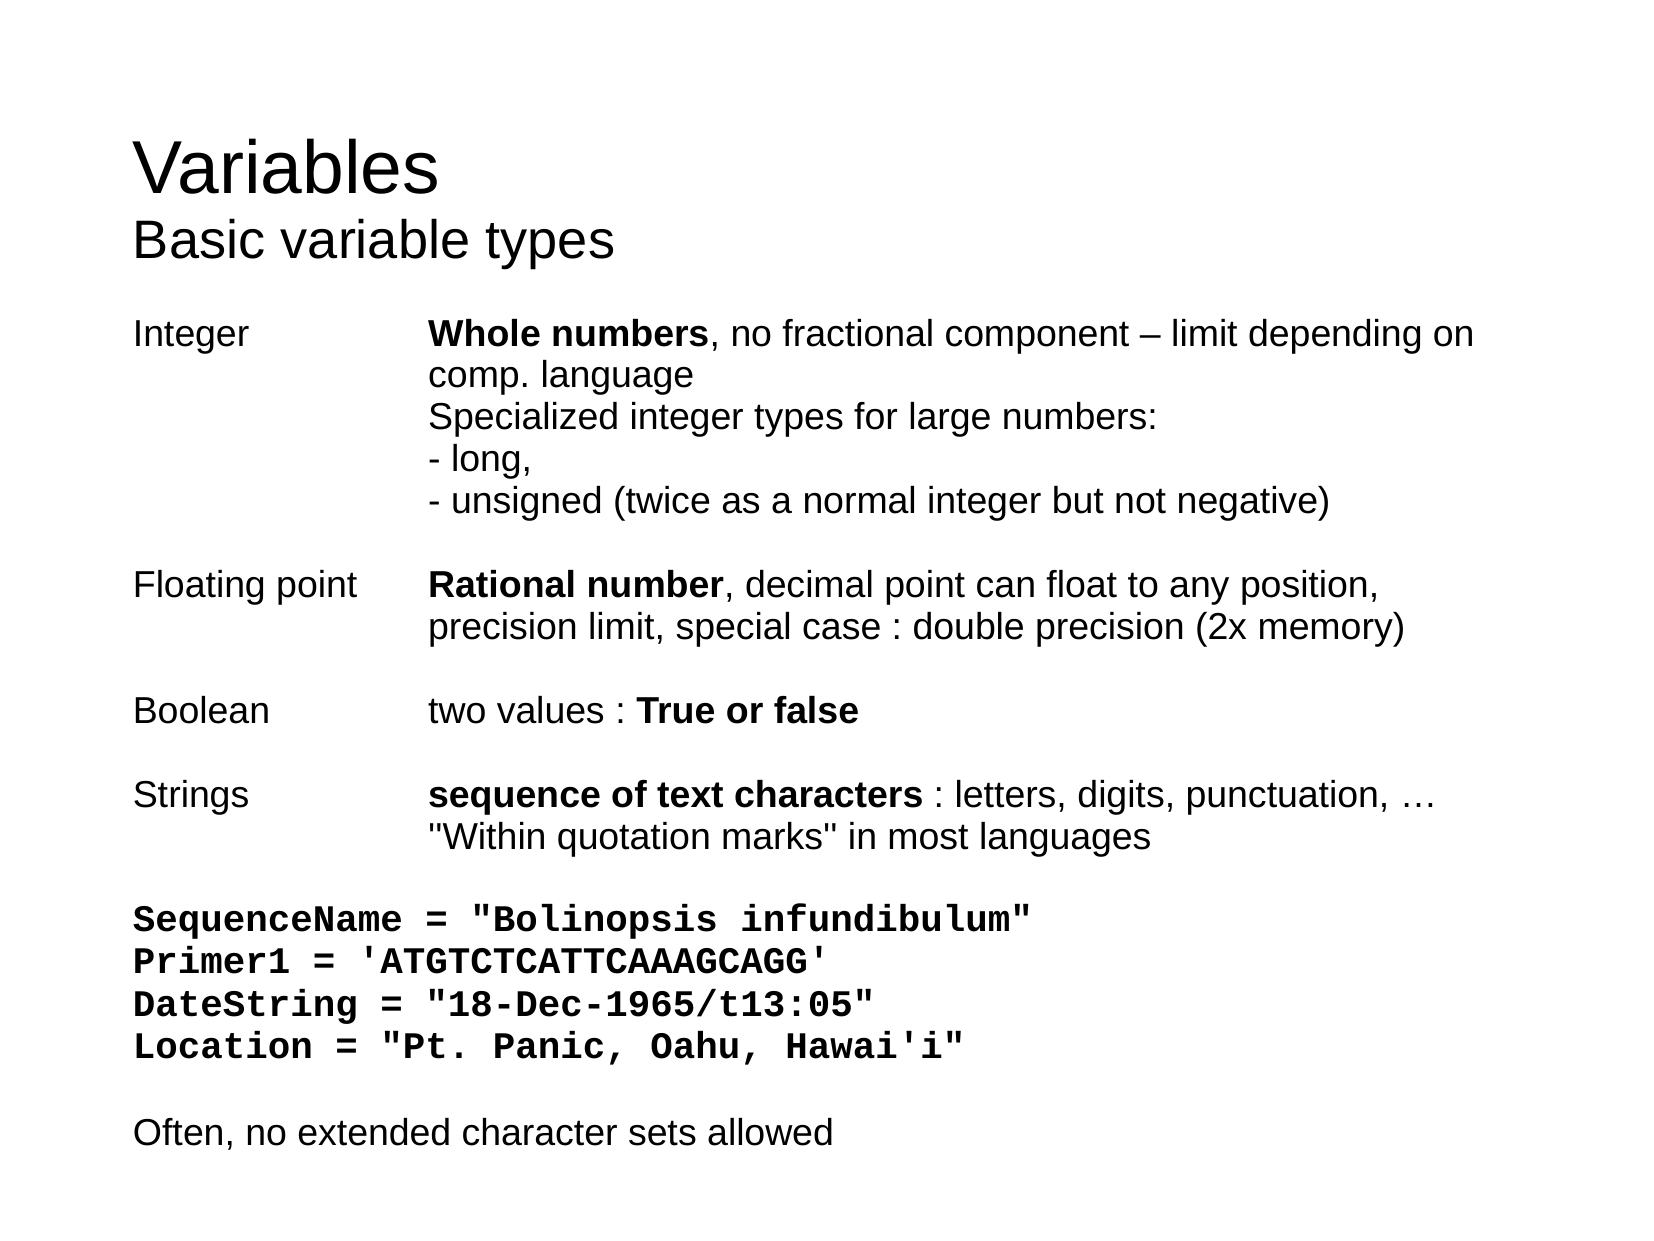

Variables
Basic variable types
Integer			Whole numbers, no fractional component – limit depending on
 				comp. language
				Specialized integer types for large numbers:
				- long,
				- unsigned (twice as a normal integer but not negative)
Floating point	Rational number, decimal point can float to any position,
				precision limit, special case : double precision (2x memory)
Boolean			two values : True or false
Strings			sequence of text characters : letters, digits, punctuation, …
				''Within quotation marks'' in most languages
SequenceName = "Bolinopsis infundibulum"
Primer1 = 'ATGTCTCATTCAAAGCAGG'
DateString = "18-Dec-1965/t13:05"
Location = "Pt. Panic, Oahu, Hawai'i"
Often, no extended character sets allowed